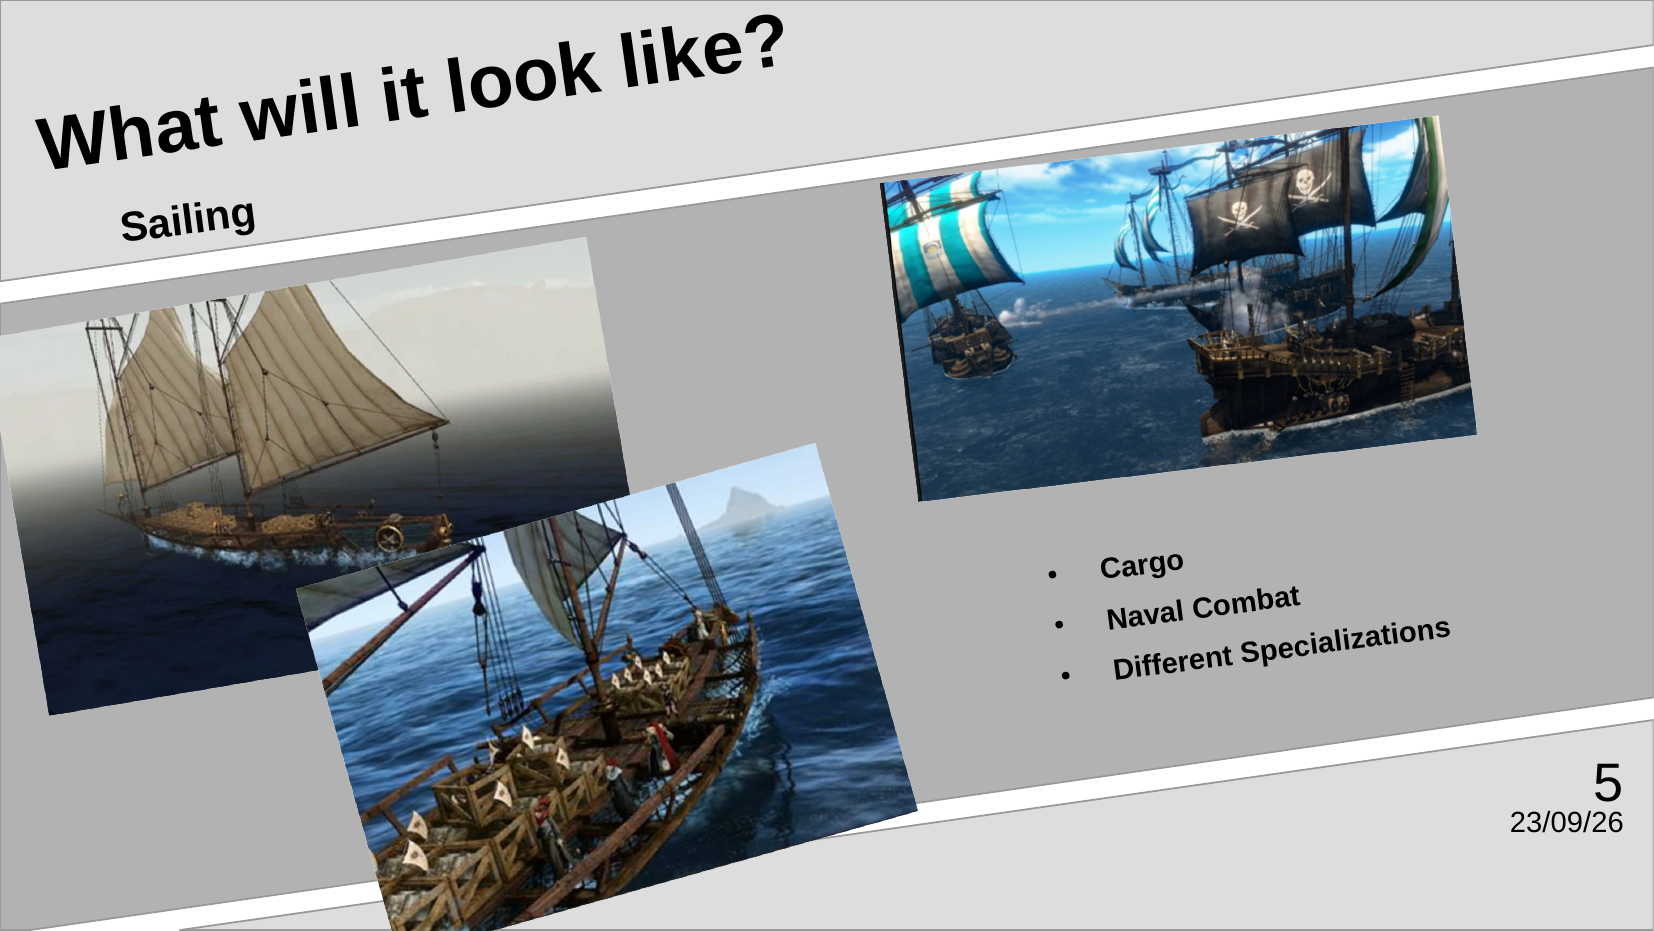

# What will it look like?
Sailing
Cargo
Naval Combat
Different Specializations
5